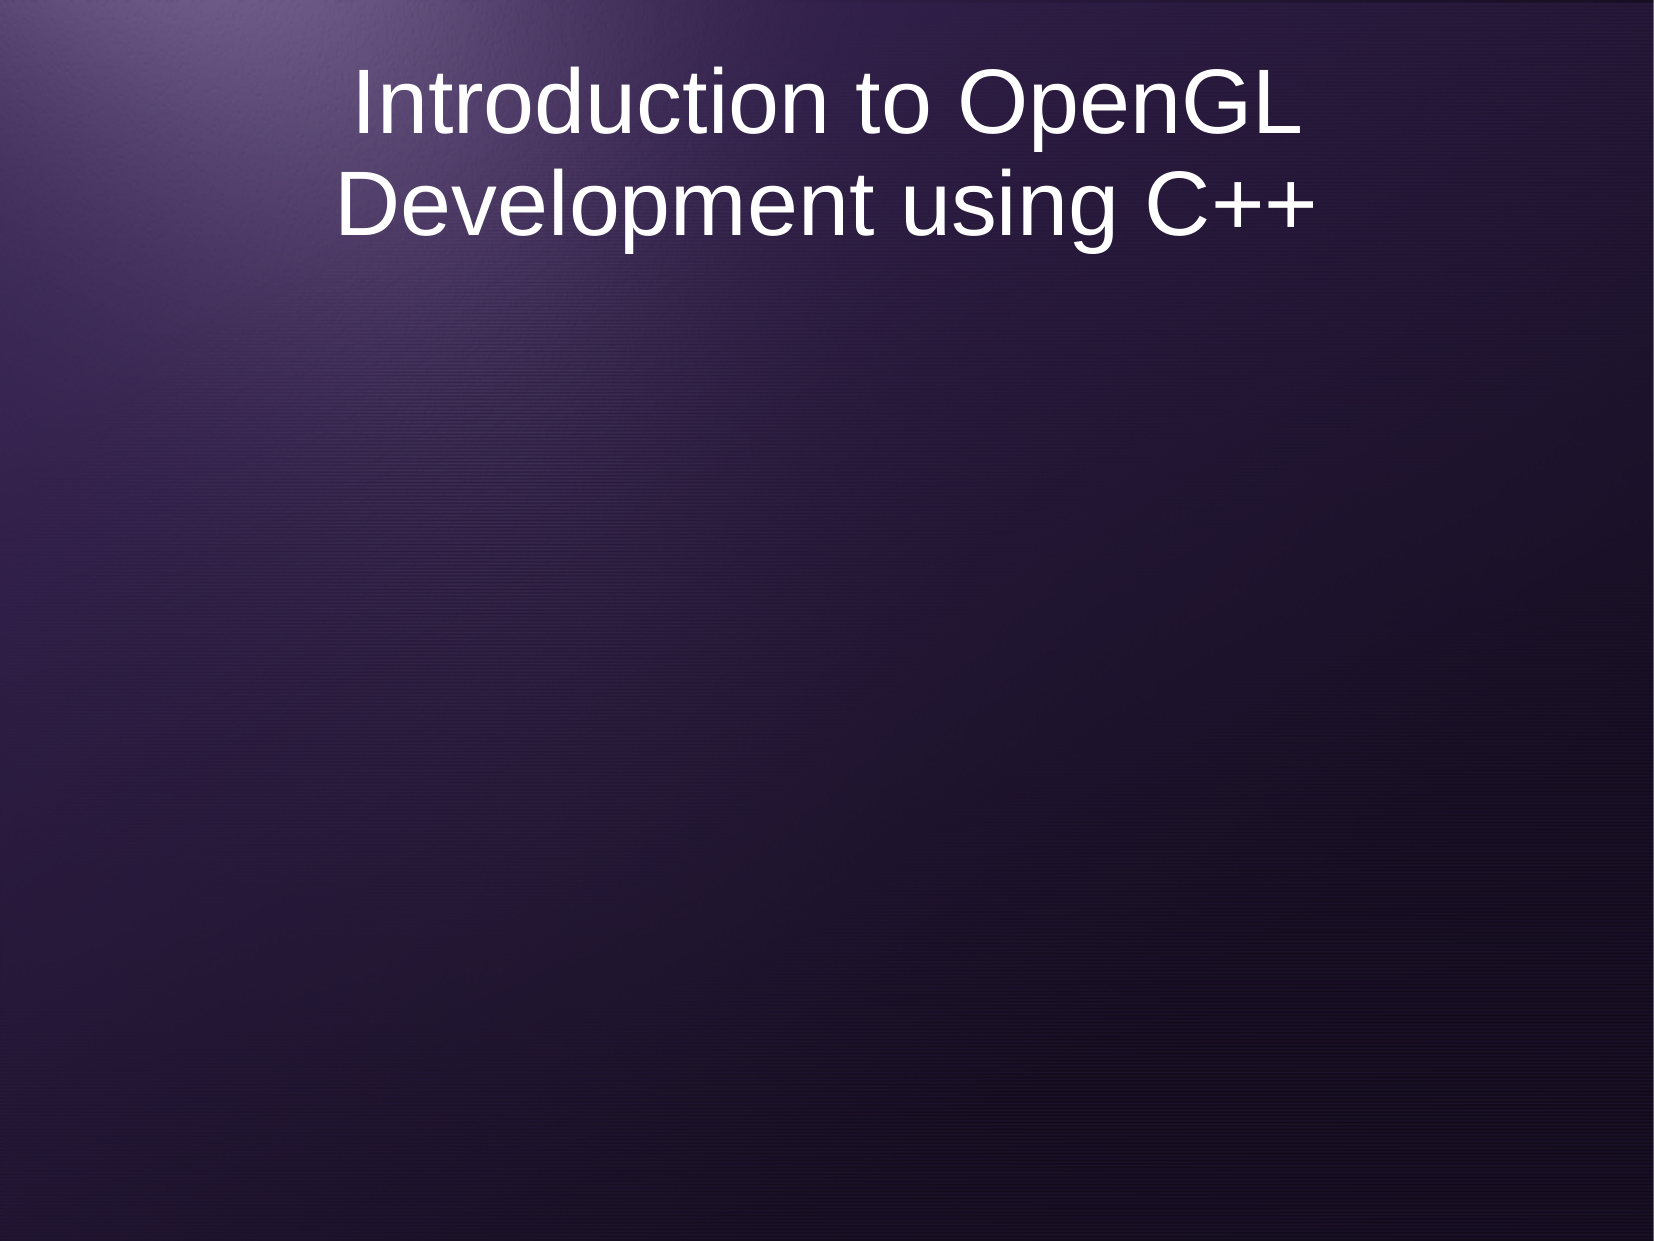

# Introduction to OpenGL Development using C++